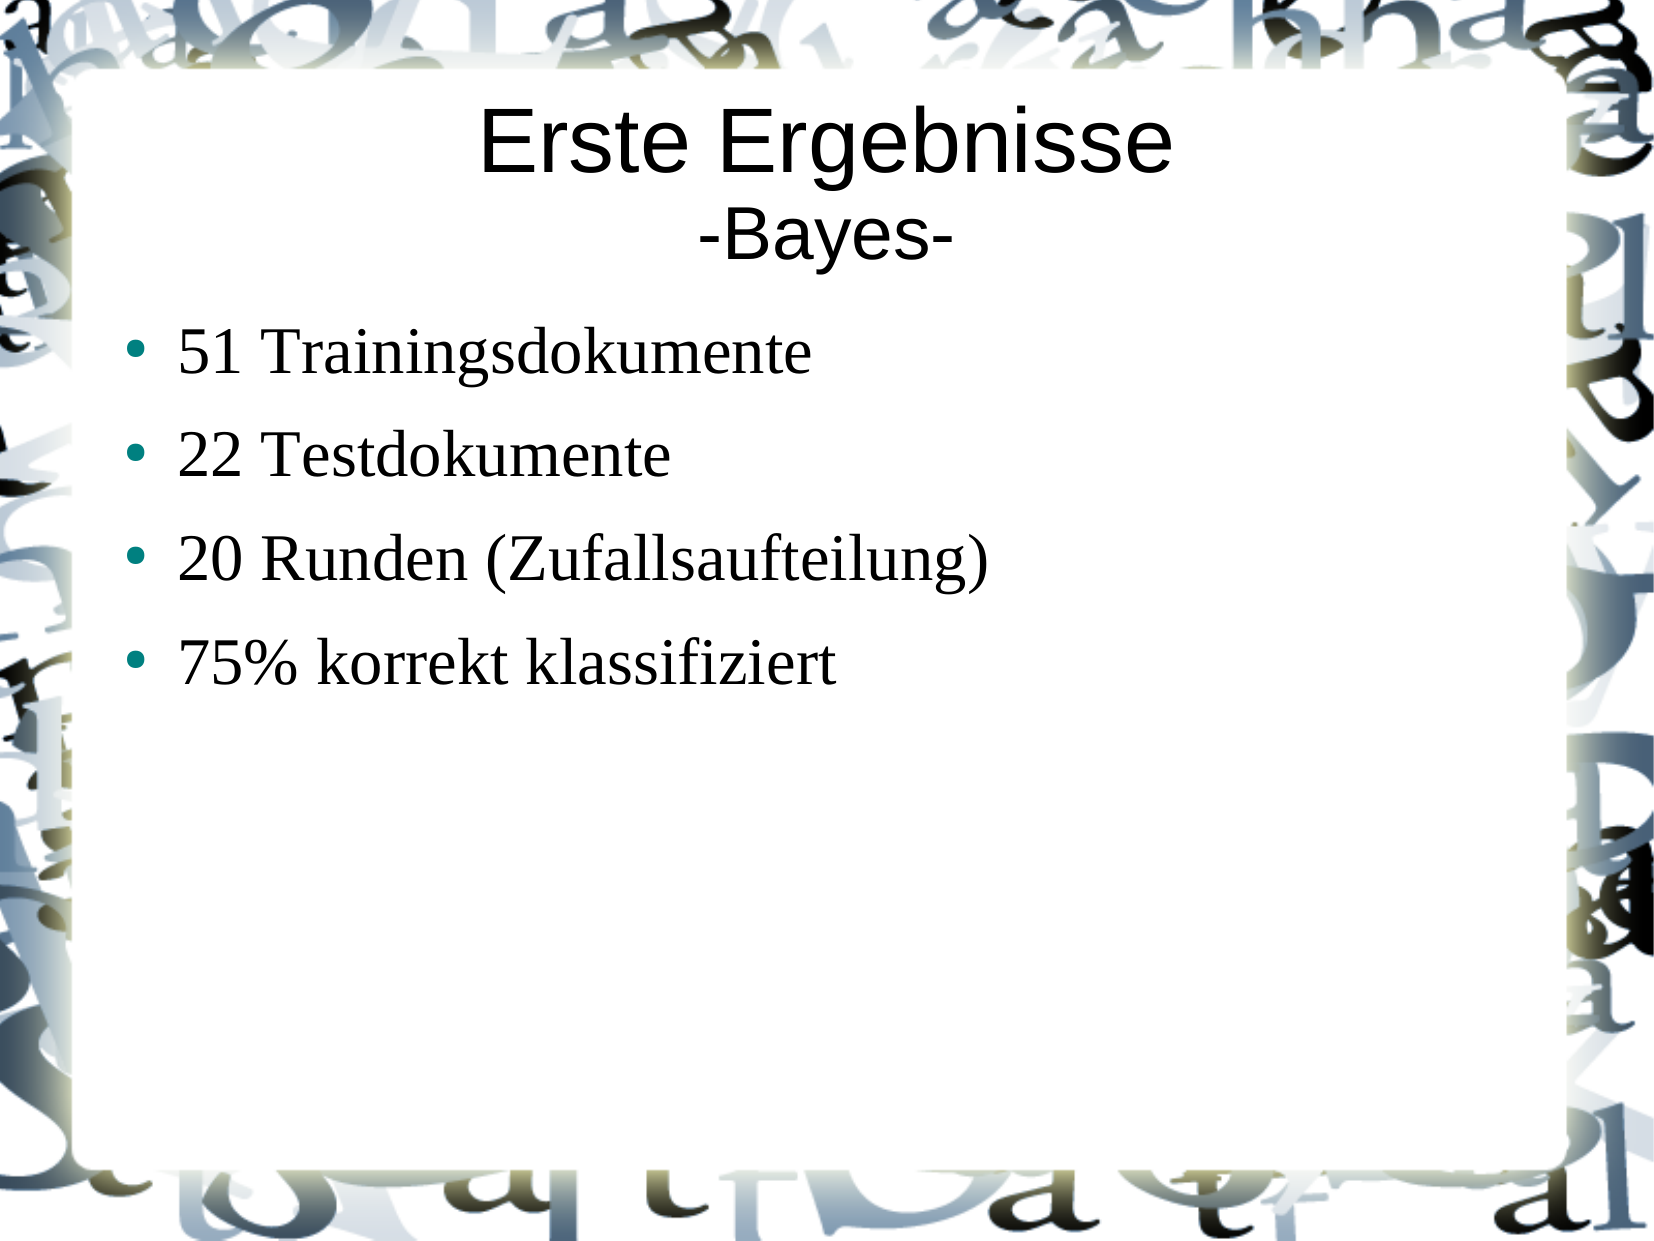

# Erste Ergebnisse -Bayes-
51 Trainingsdokumente
22 Testdokumente
20 Runden (Zufallsaufteilung)
75% korrekt klassifiziert